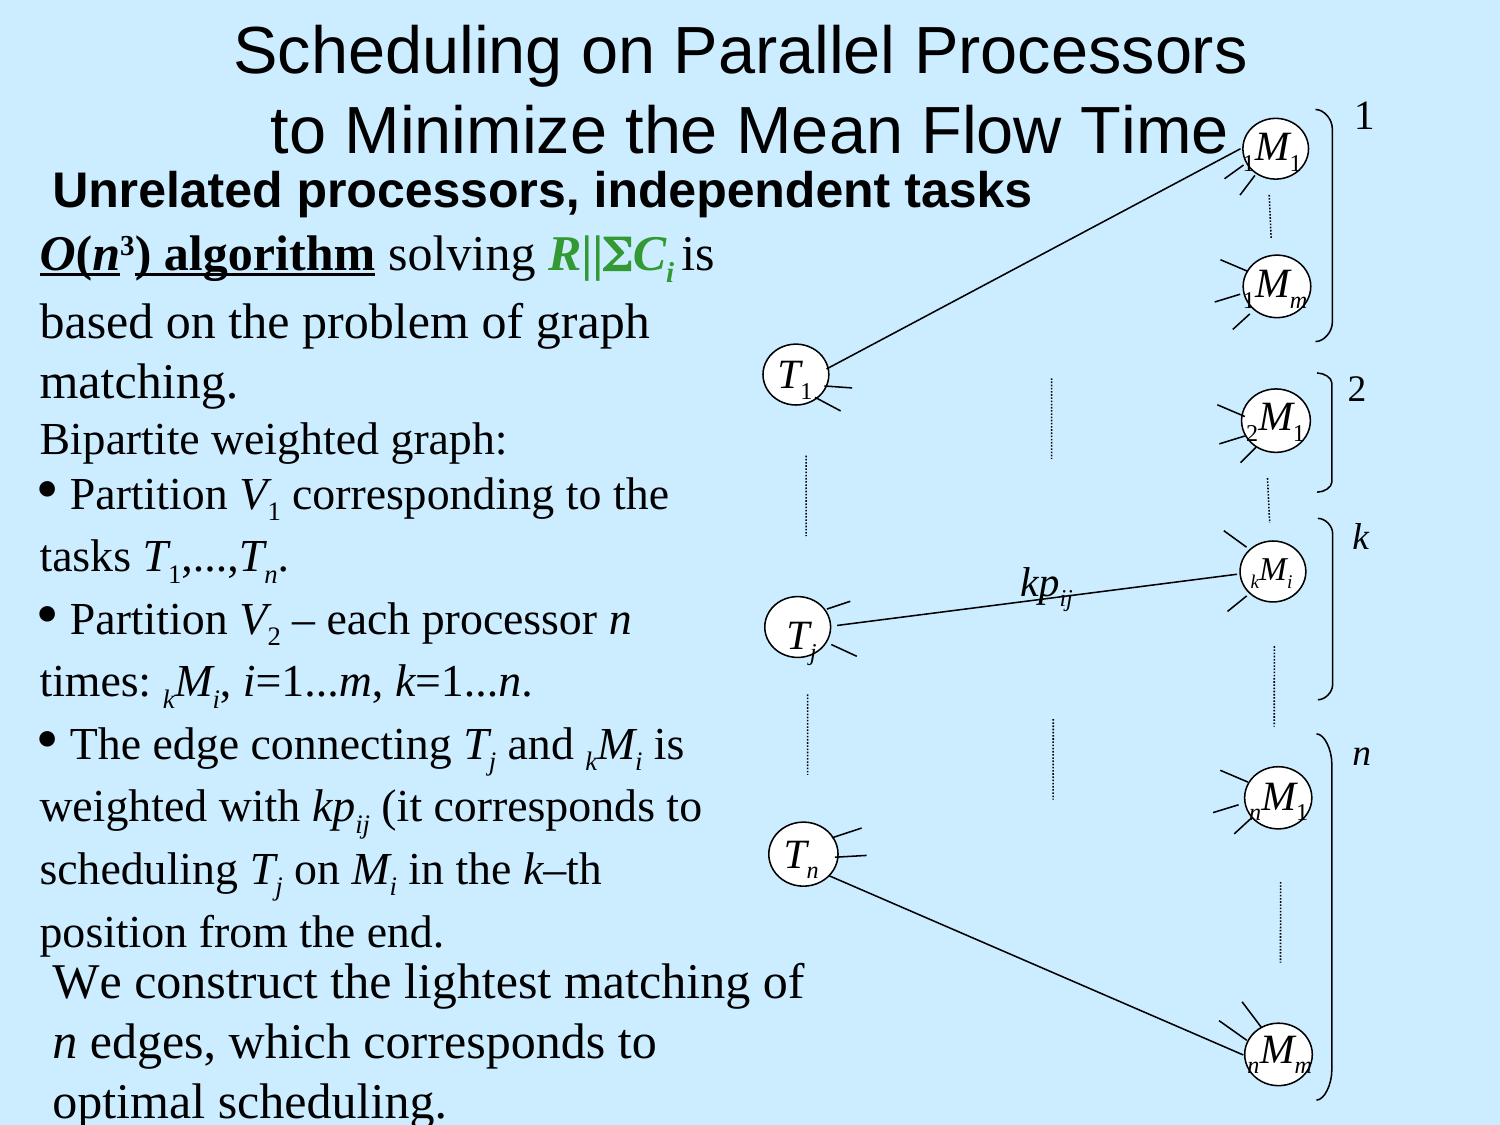

# Scheduling on Parallel Processors to Minimize the Mean Flow Time
1
1M1
1Mm
T1
2
2M1
k
kMi
kpij
Tj
n
nM1
Tn
nMm
Unrelated processors, independent tasks
O(n3) algorithm solving R||Ci is based on the problem of graph matching.
Bipartite weighted graph:
 Partition V1 corresponding to the tasks T1,...,Tn.
 Partition V2 – each processor n times: kMi, i=1...m, k=1...n.
 The edge connecting Tj and kMi is weighted with kpij (it corresponds to scheduling Tj on Mi in the k–th position from the end.
We construct the lightest matching of n edges, which corresponds to optimal scheduling.